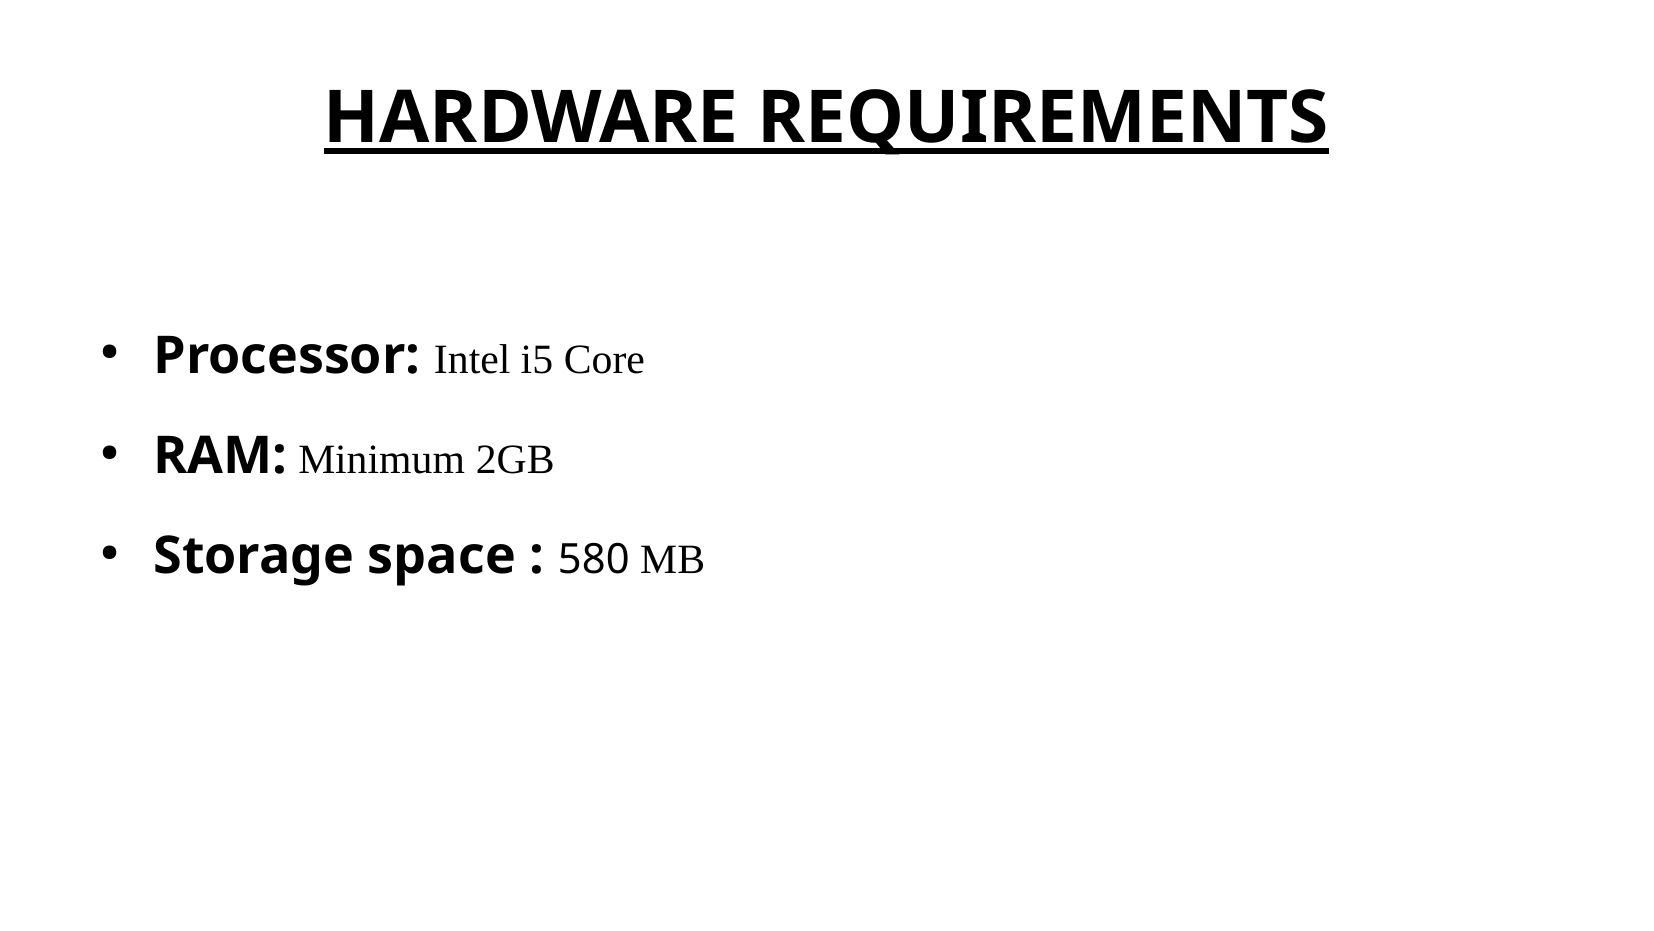

# HARDWARE REQUIREMENTS
Processor: Intel i5 Core
RAM: Minimum 2GB
Storage space : 580 MB